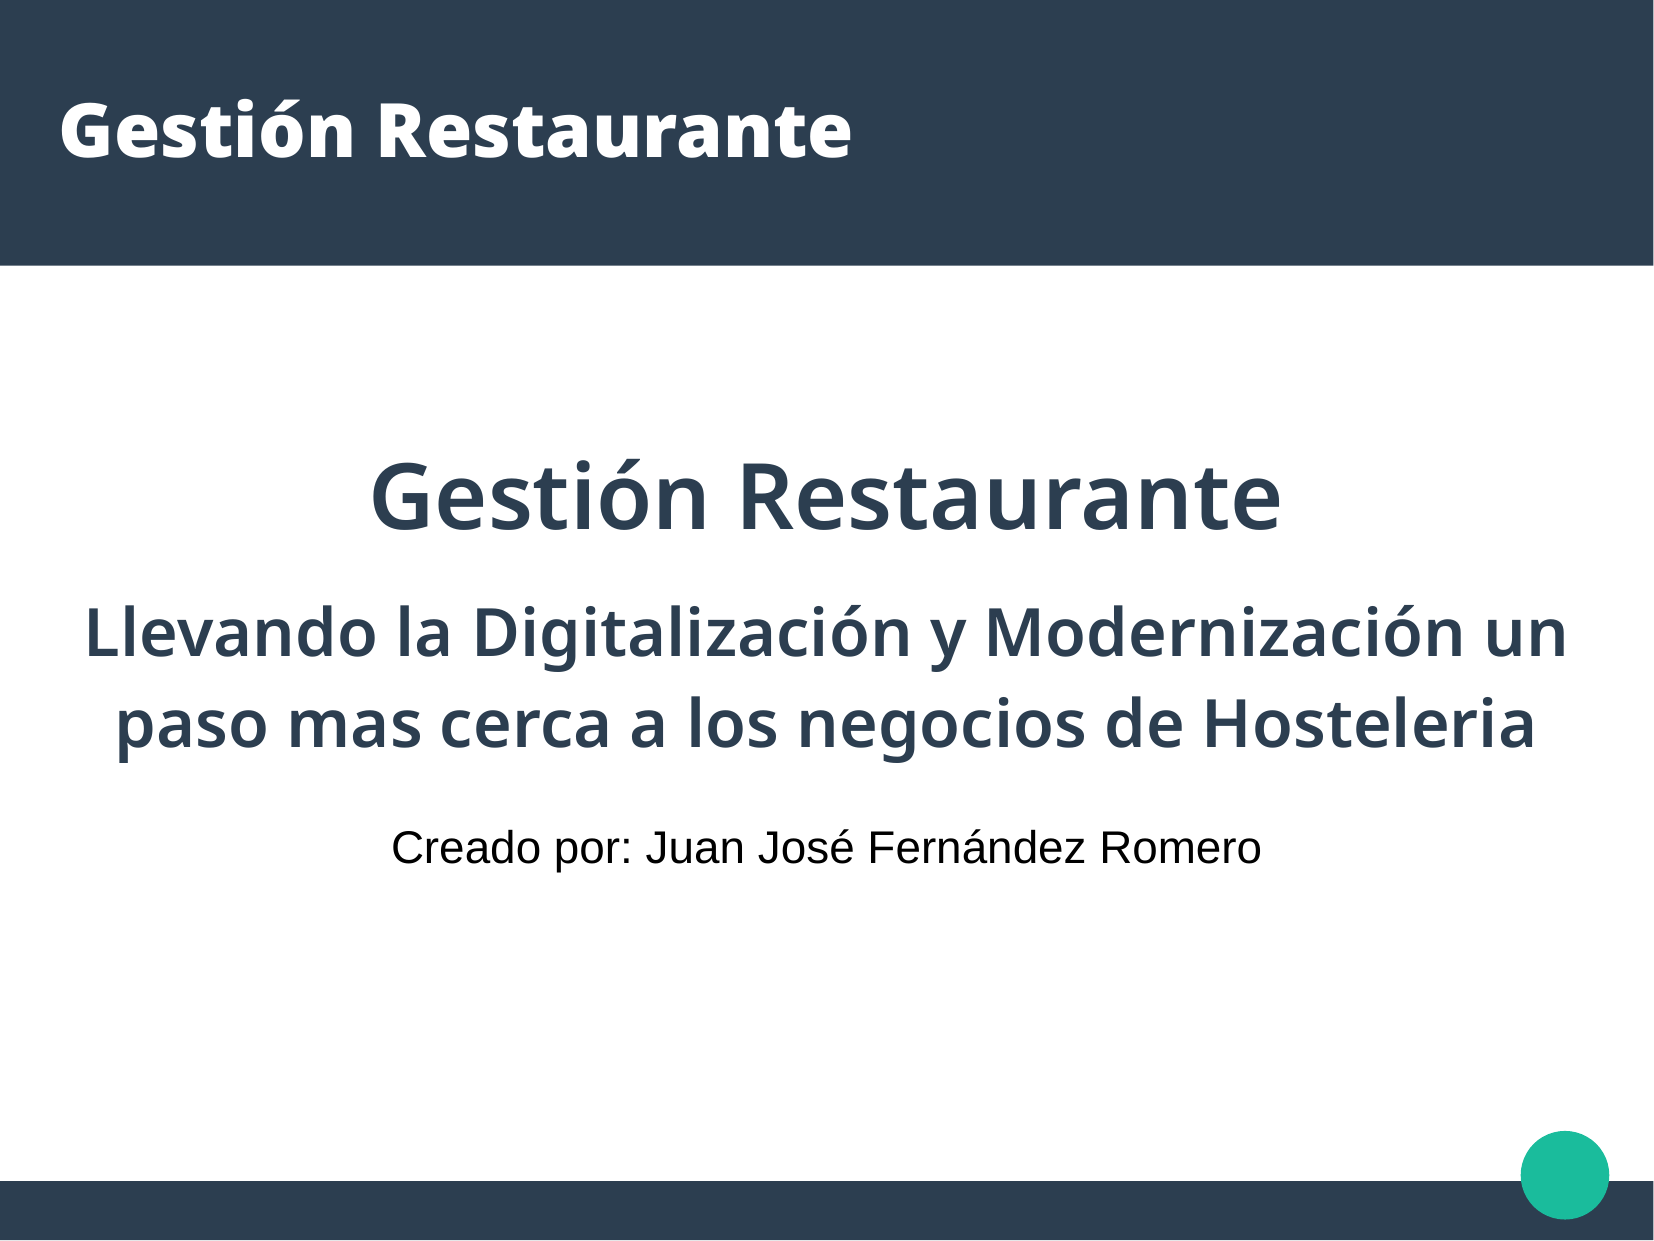

# Gestión Restaurante
Gestión Restaurante
Llevando la Digitalización y Modernización un paso mas cerca a los negocios de Hosteleria
Creado por: Juan José Fernández Romero